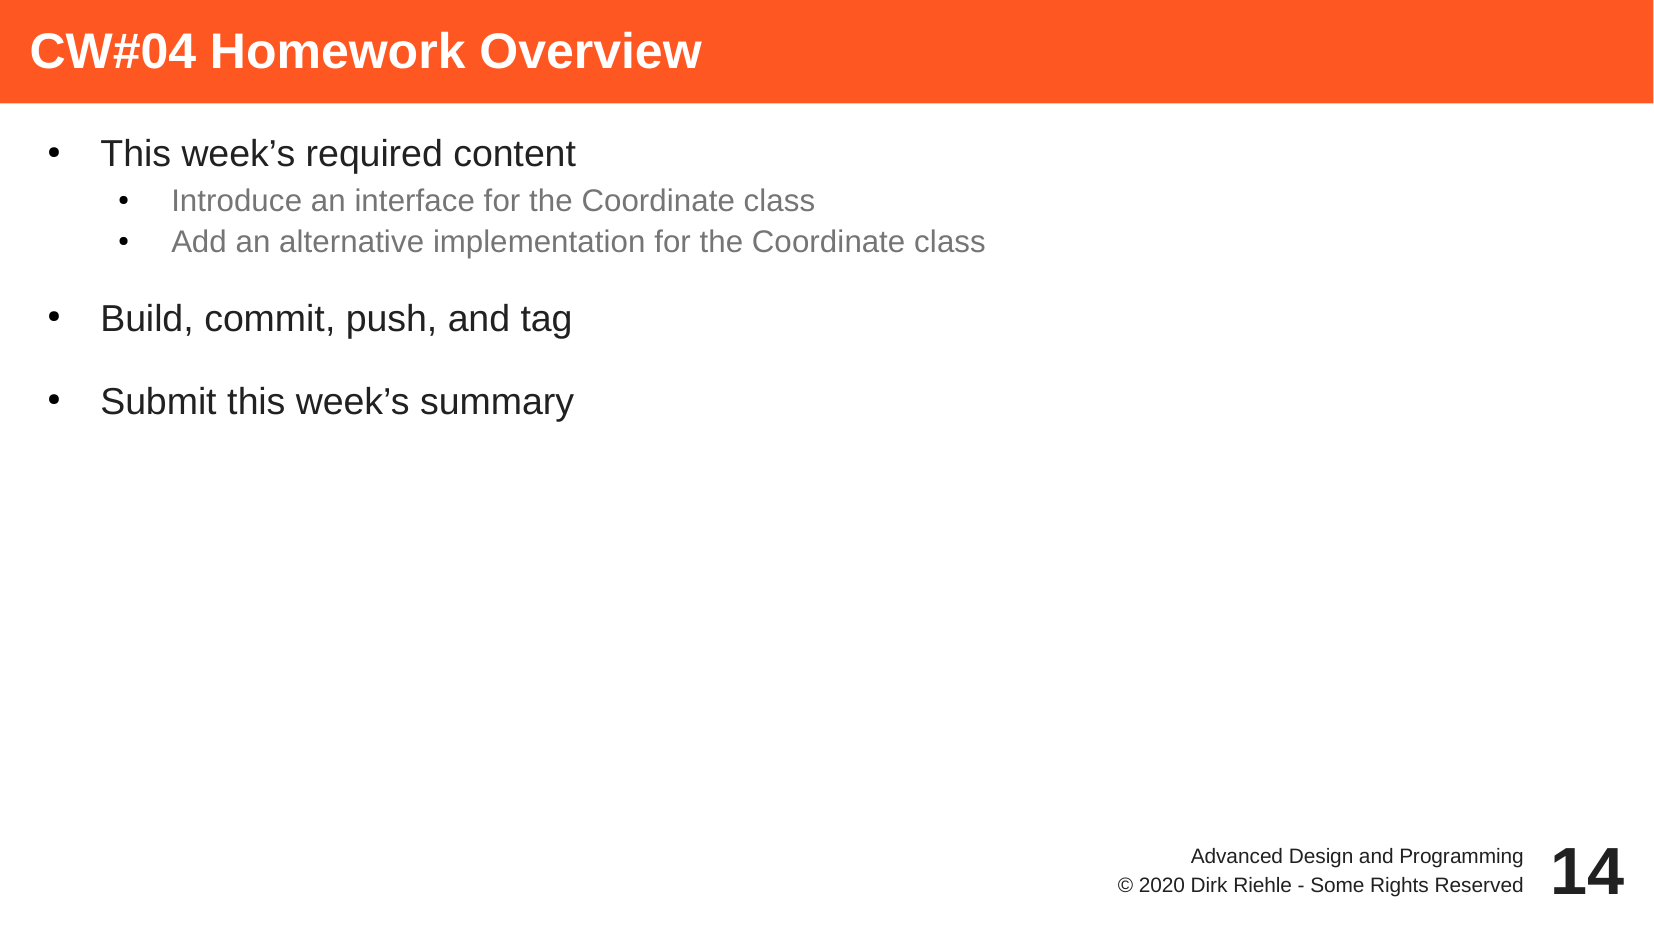

# CW#04 Homework Overview
This week’s required content
Introduce an interface for the Coordinate class
Add an alternative implementation for the Coordinate class
Build, commit, push, and tag
Submit this week’s summary
Advanced Design and Programming
14
© 2020 Dirk Riehle - Some Rights Reserved